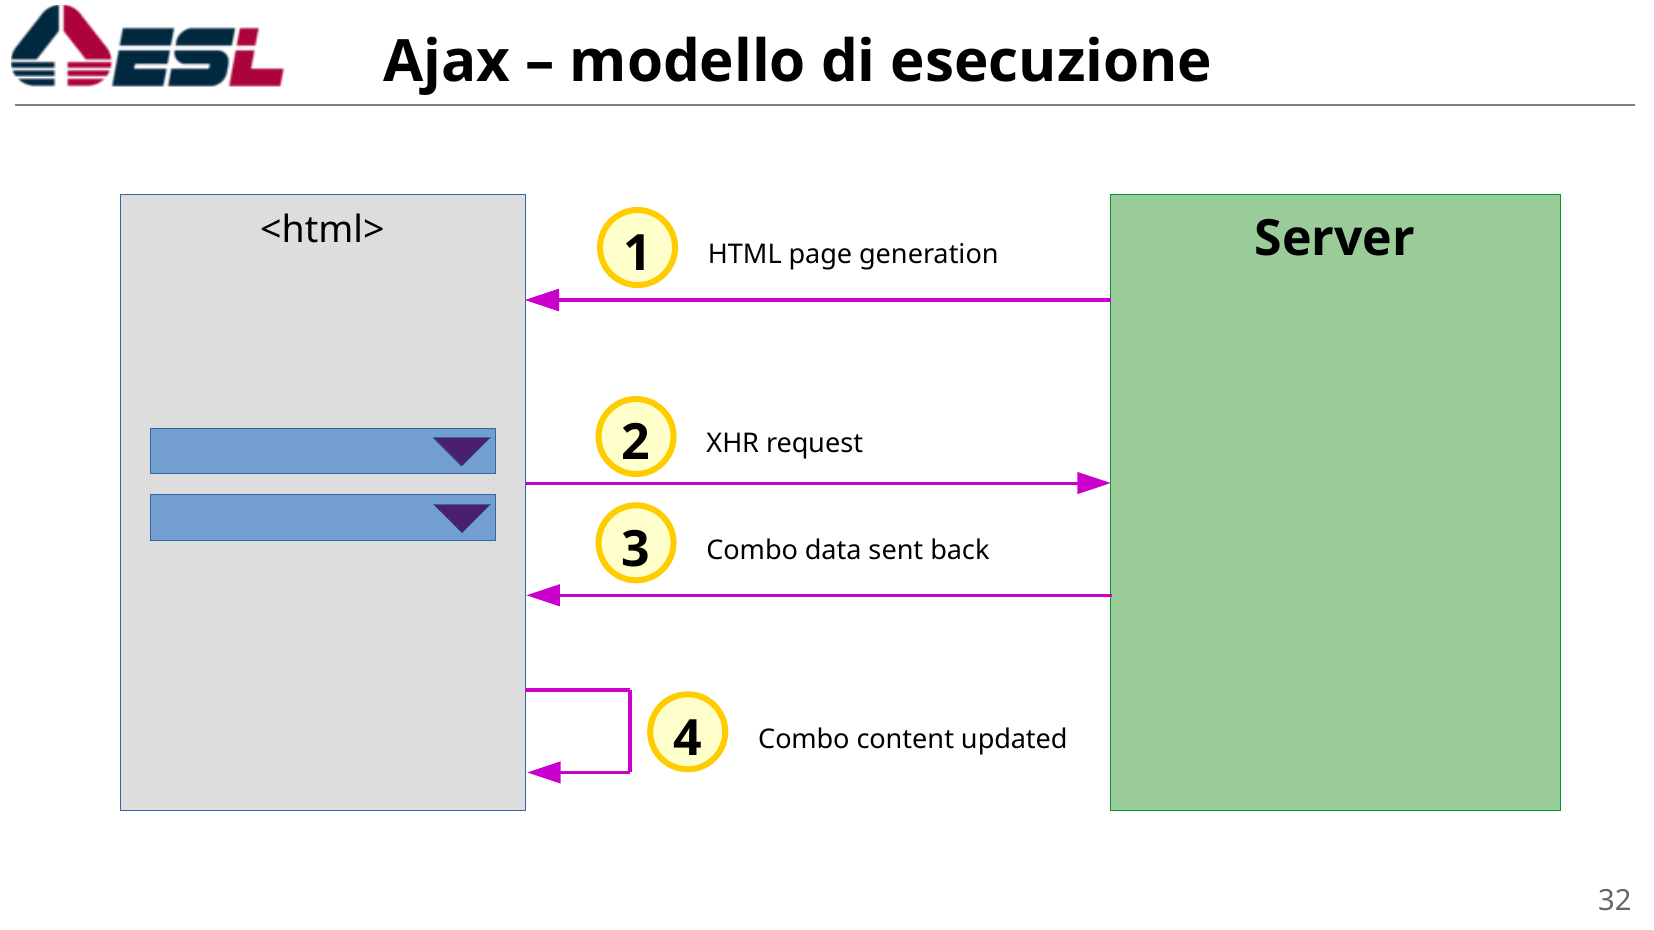

# Ajax – modello di esecuzione
<html>
Server
1
HTML page generation
2
XHR request
3
Combo data sent back
4
Combo content updated